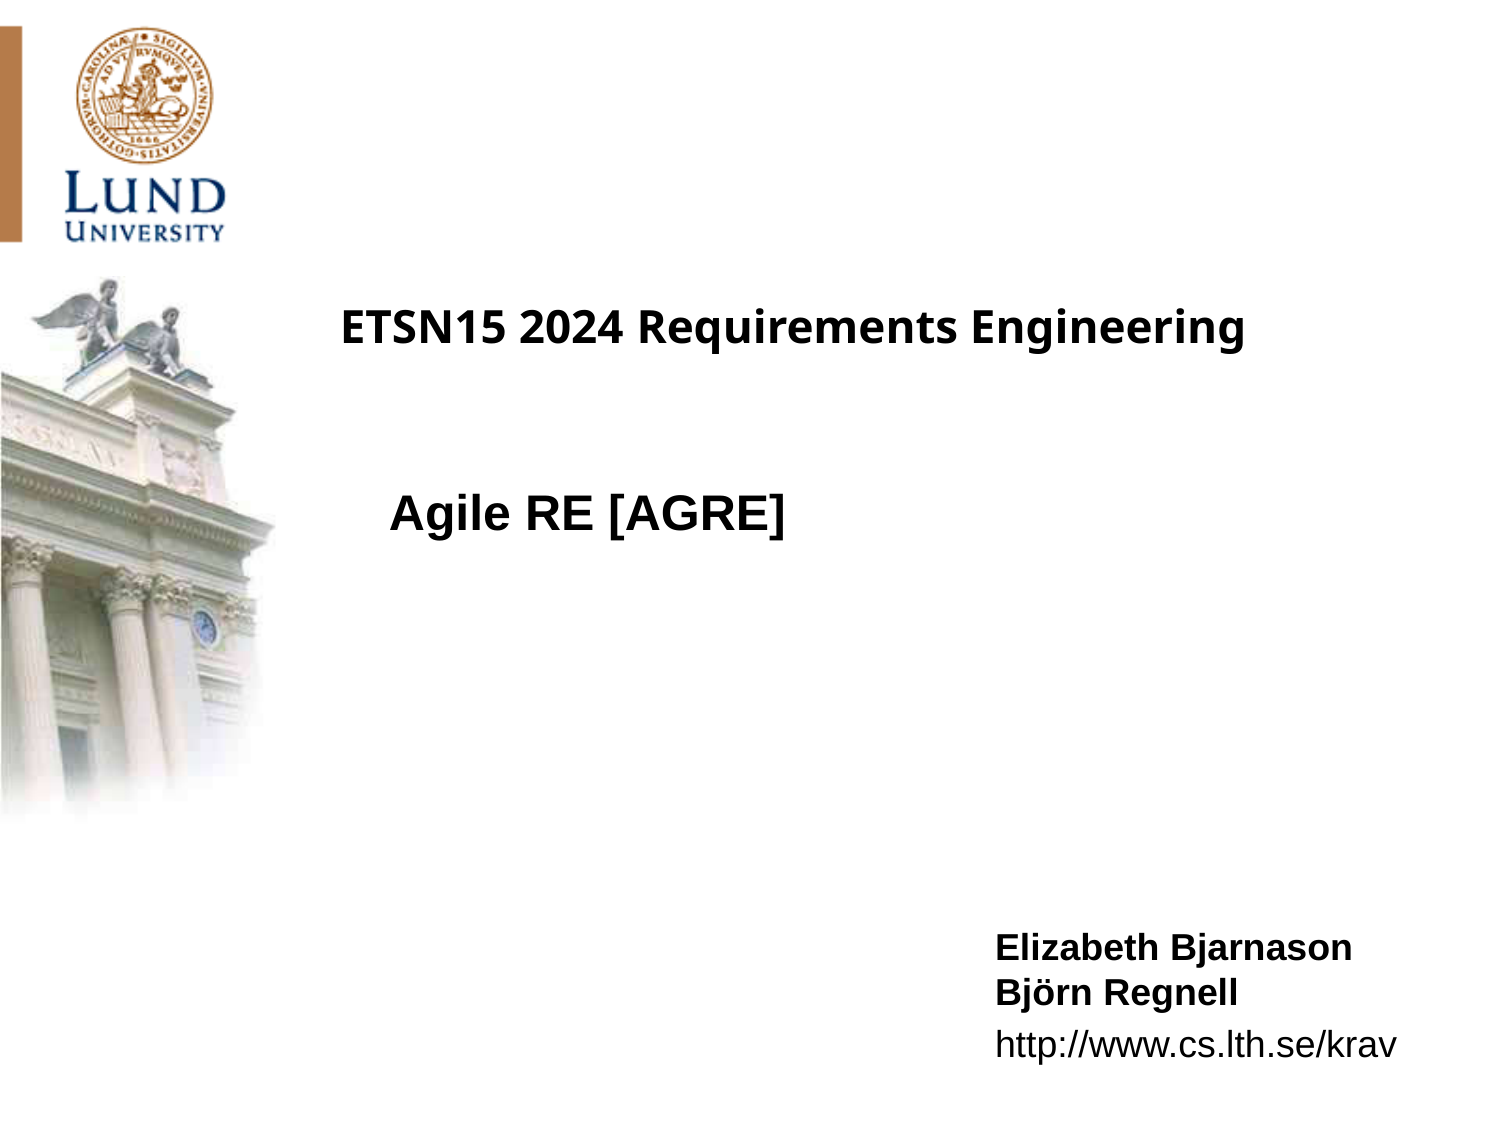

# ETSN15 2024 Requirements Engineering
Agile RE [AGRE]
Elizabeth Bjarnason
Björn Regnell
http://www.cs.lth.se/krav